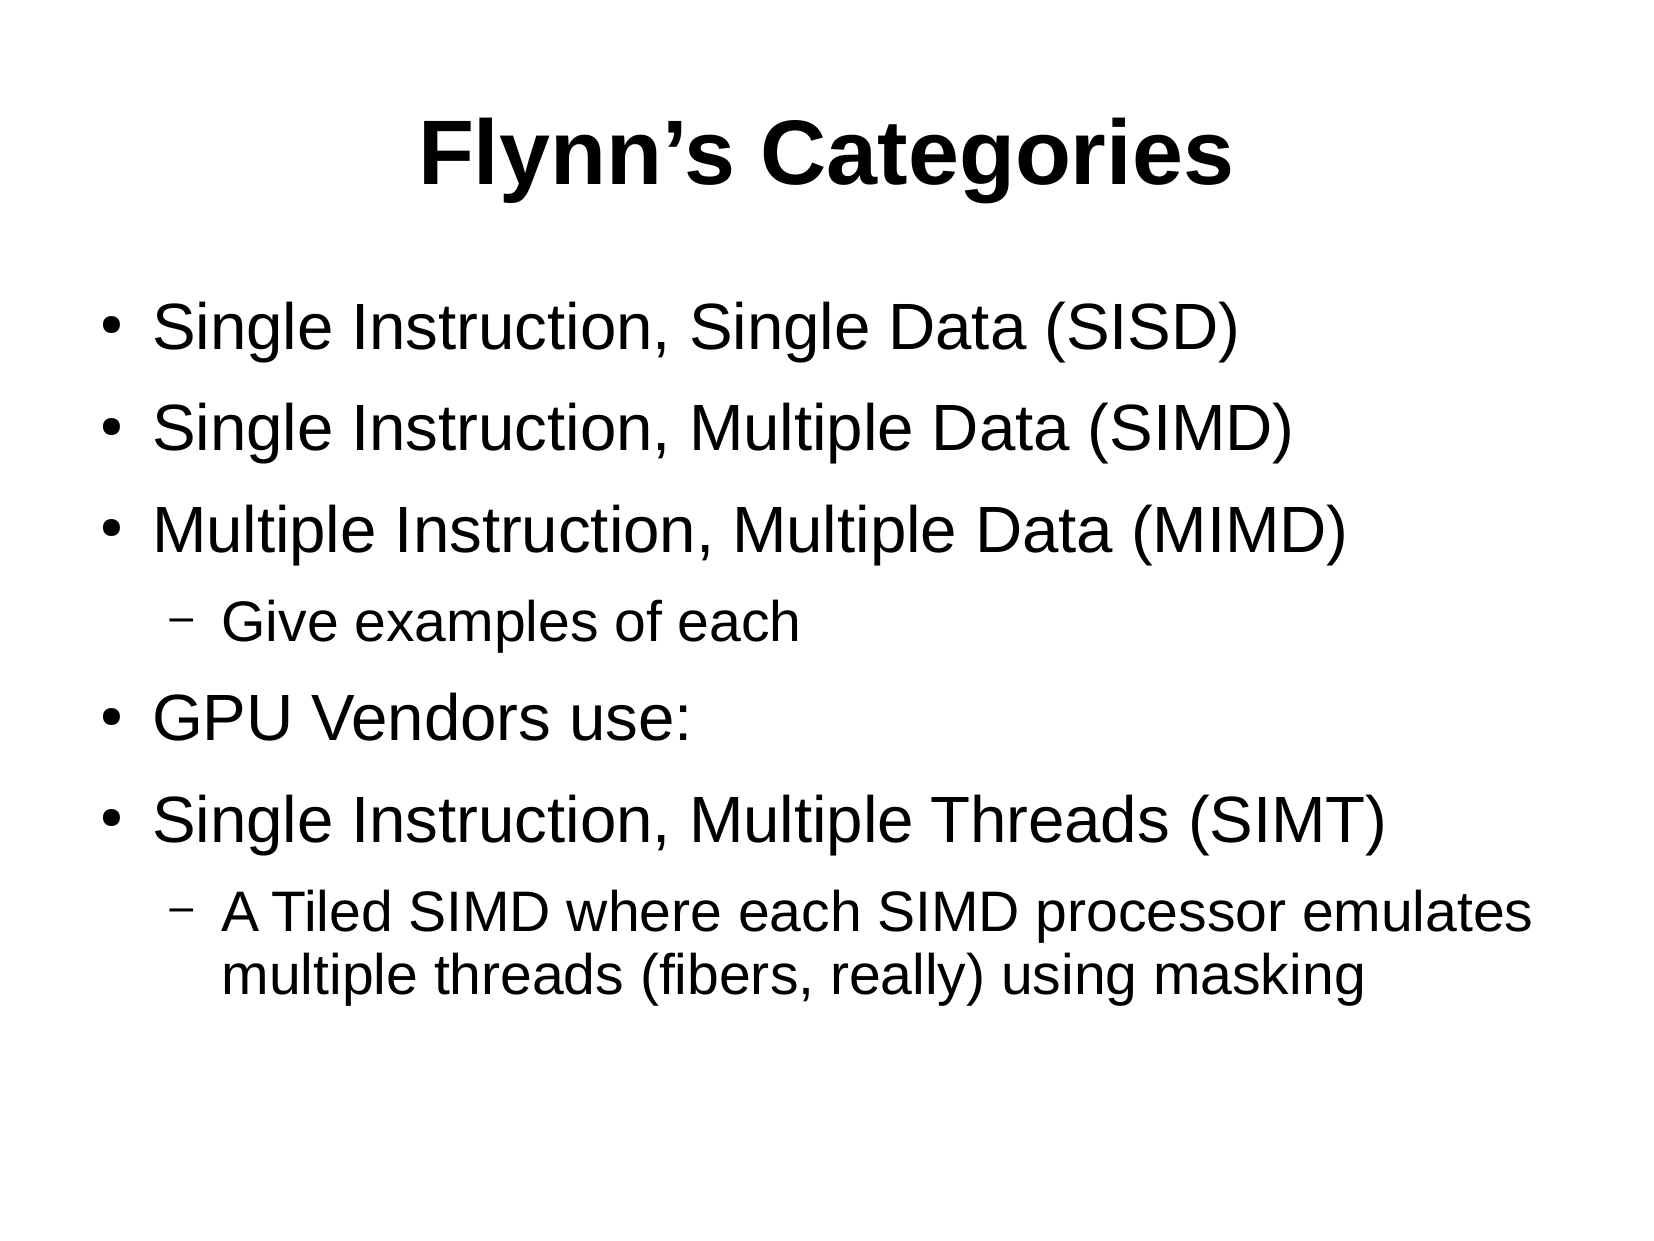

# Flynn’s Categories
Single Instruction, Single Data (SISD)
Single Instruction, Multiple Data (SIMD)
Multiple Instruction, Multiple Data (MIMD)
Give examples of each
GPU Vendors use:
Single Instruction, Multiple Threads (SIMT)
A Tiled SIMD where each SIMD processor emulates multiple threads (fibers, really) using masking